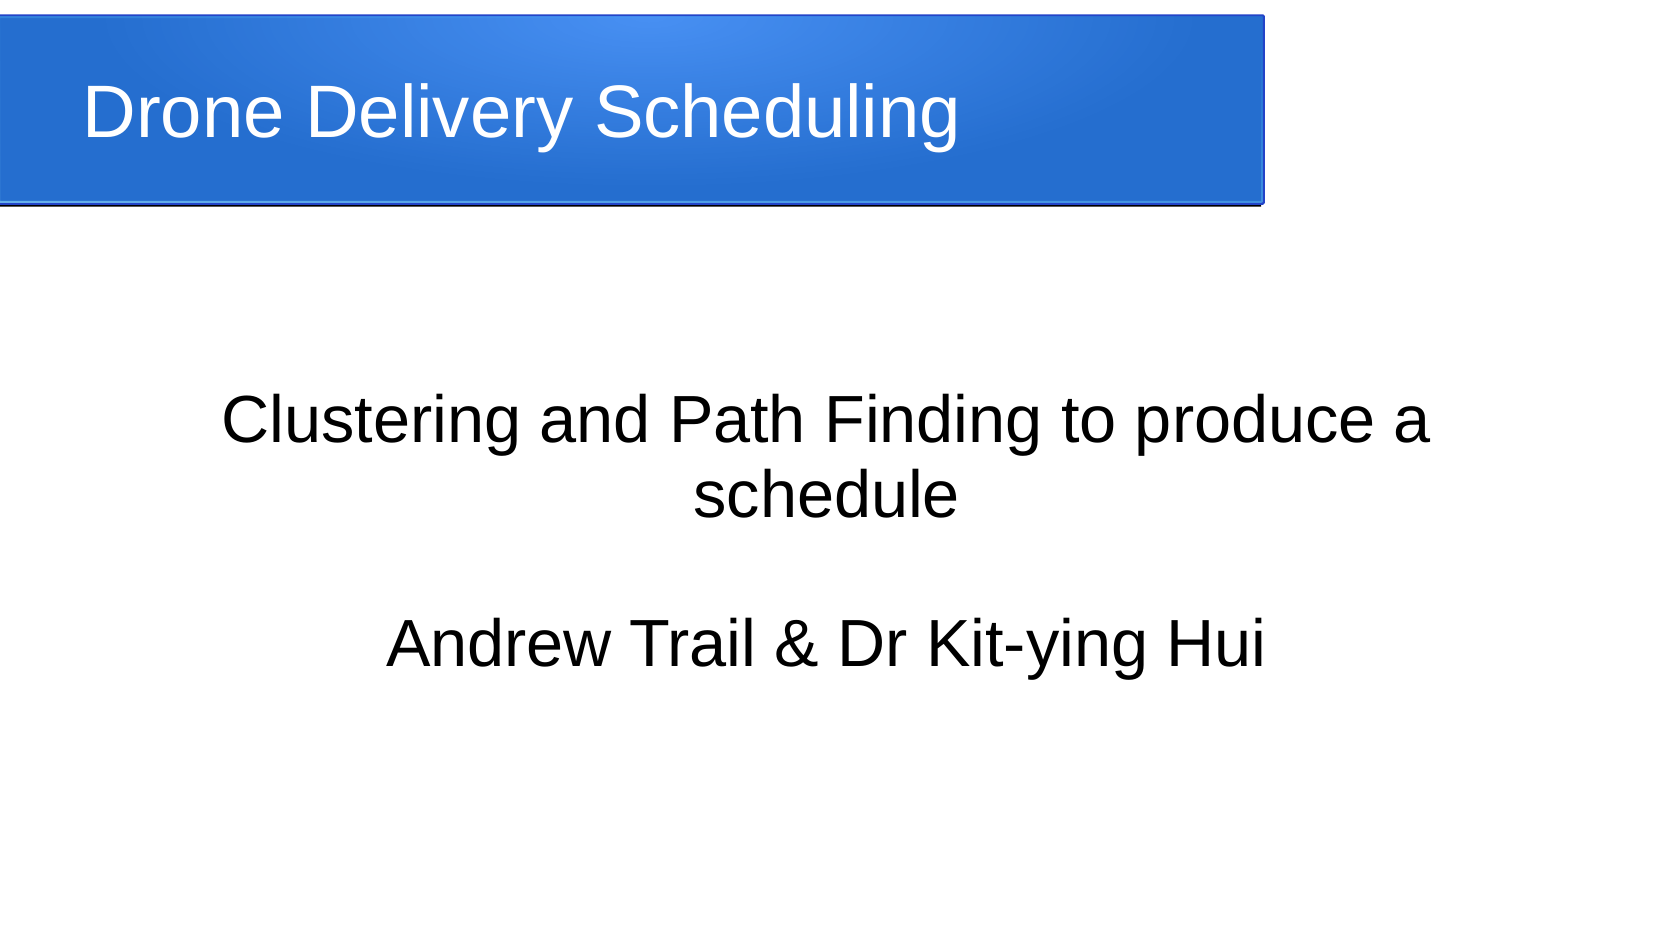

# Drone Delivery Scheduling
Clustering and Path Finding to produce a schedule
Andrew Trail & Dr Kit-ying Hui